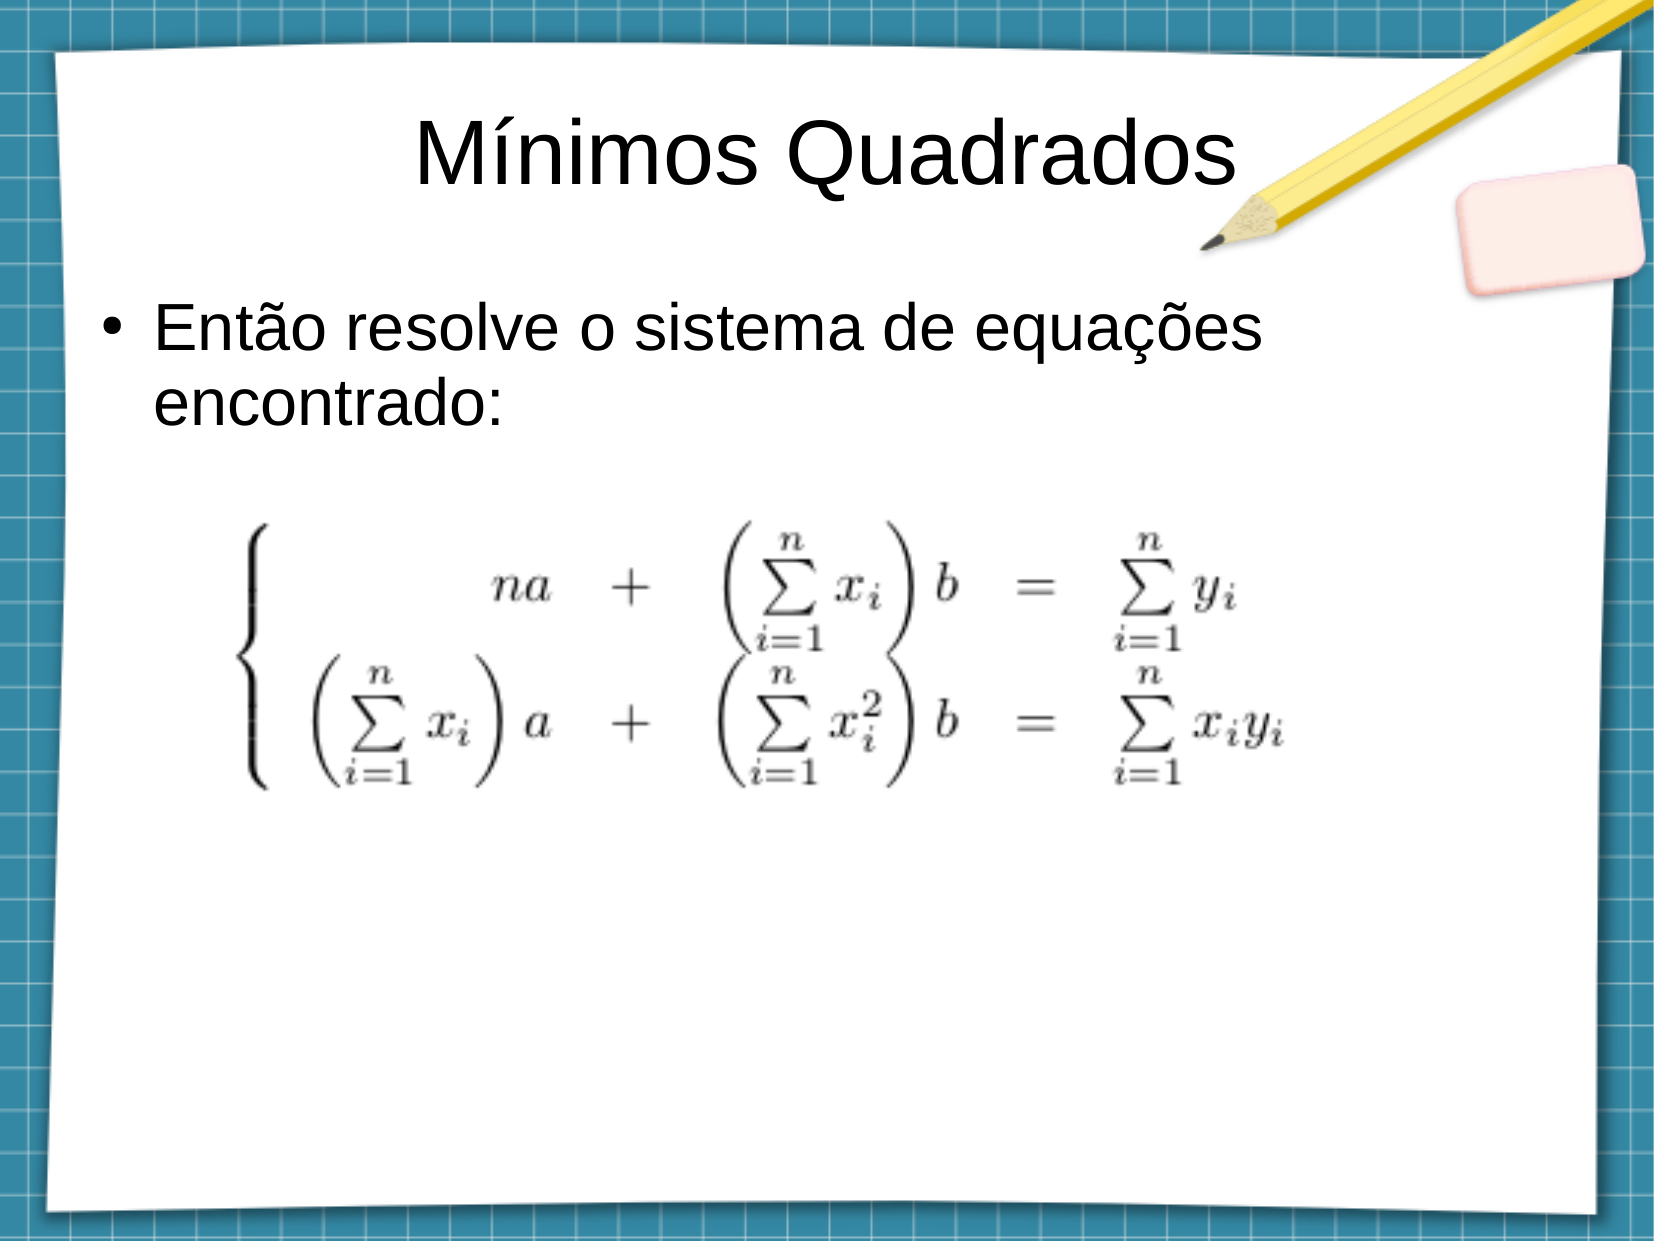

# Mínimos Quadrados
Então resolve o sistema de equações encontrado: